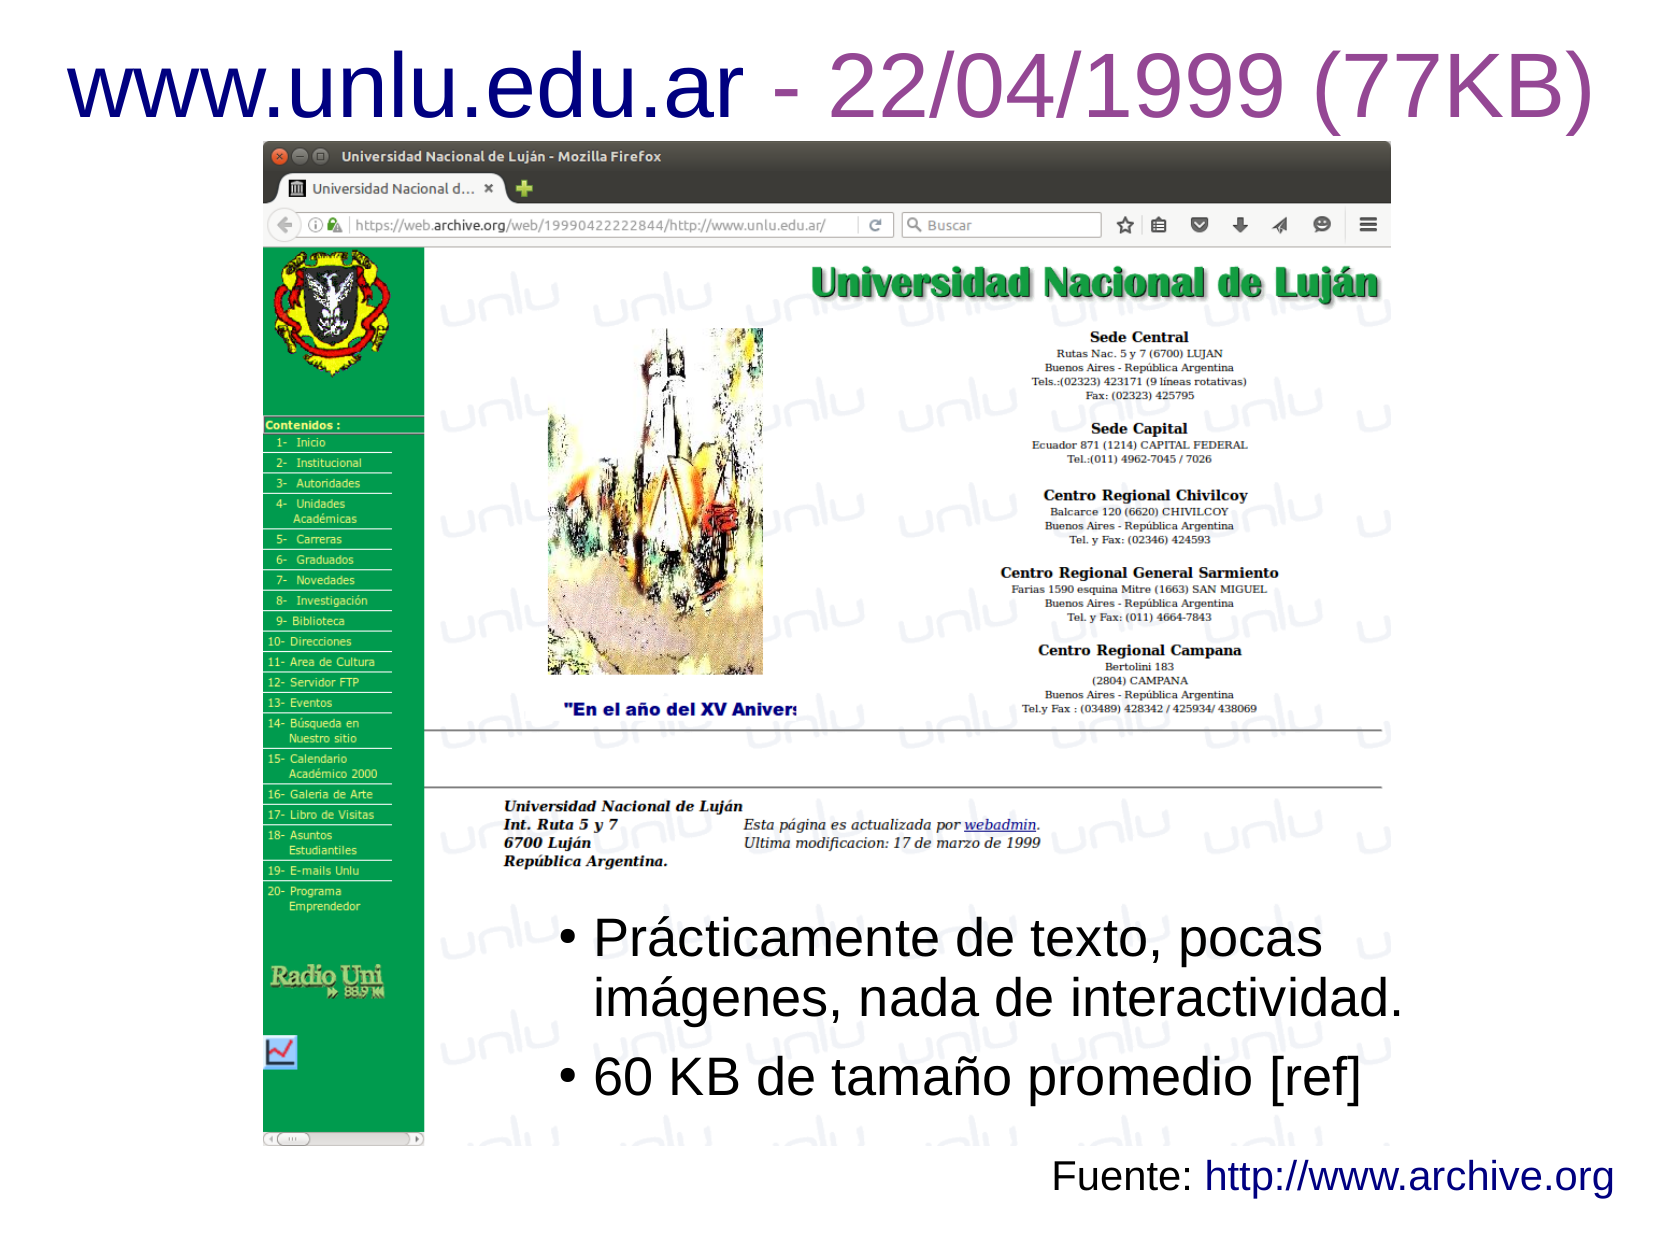

# www.unlu.edu.ar - 22/04/1999 (77KB)
Prácticamente de texto, pocas imágenes, nada de interactividad.
60 KB de tamaño promedio [ref]
Fuente: http://www.archive.org